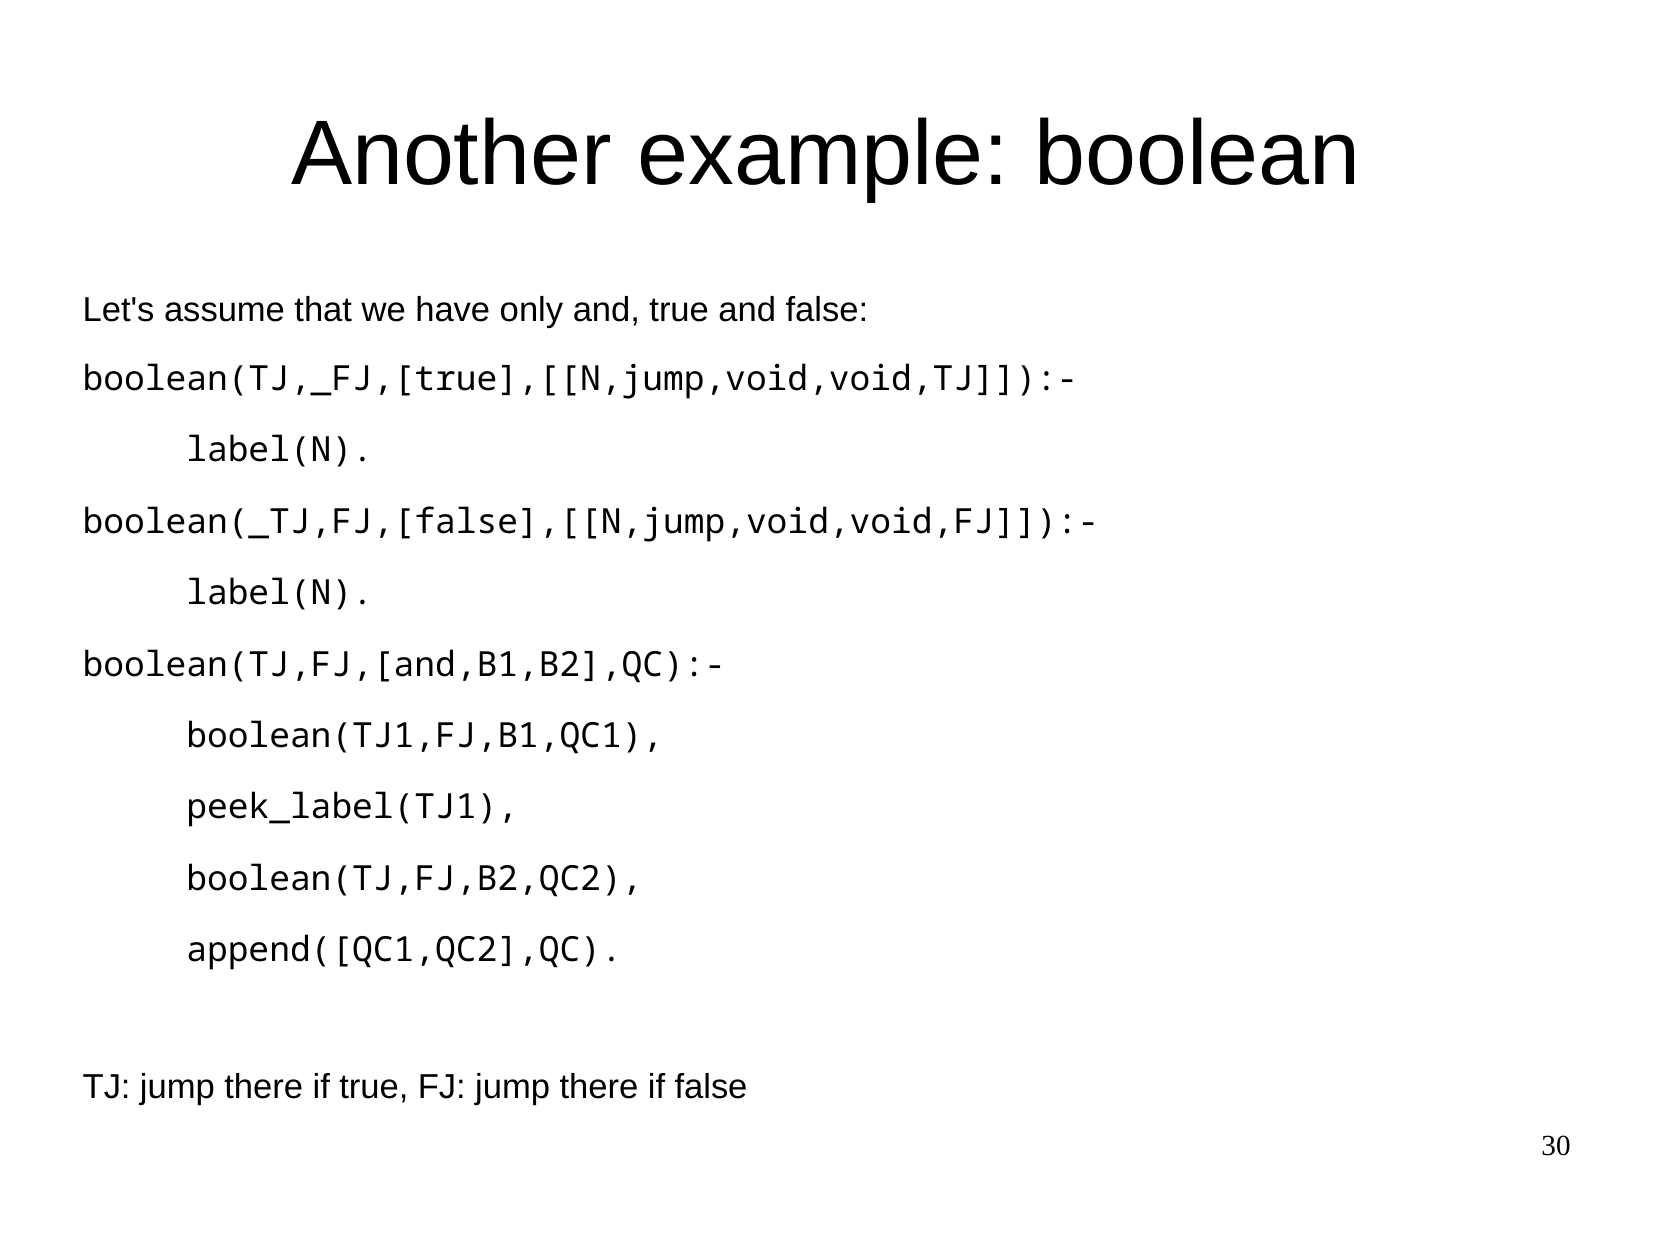

# Another example: boolean
Let's assume that we have only and, true and false:
boolean(TJ,_FJ,[true],[[N,jump,void,void,TJ]]):-
 label(N).
boolean(_TJ,FJ,[false],[[N,jump,void,void,FJ]]):-
 label(N).
boolean(TJ,FJ,[and,B1,B2],QC):-
 boolean(TJ1,FJ,B1,QC1),
 peek_label(TJ1),
 boolean(TJ,FJ,B2,QC2),
 append([QC1,QC2],QC).
TJ: jump there if true, FJ: jump there if false
30